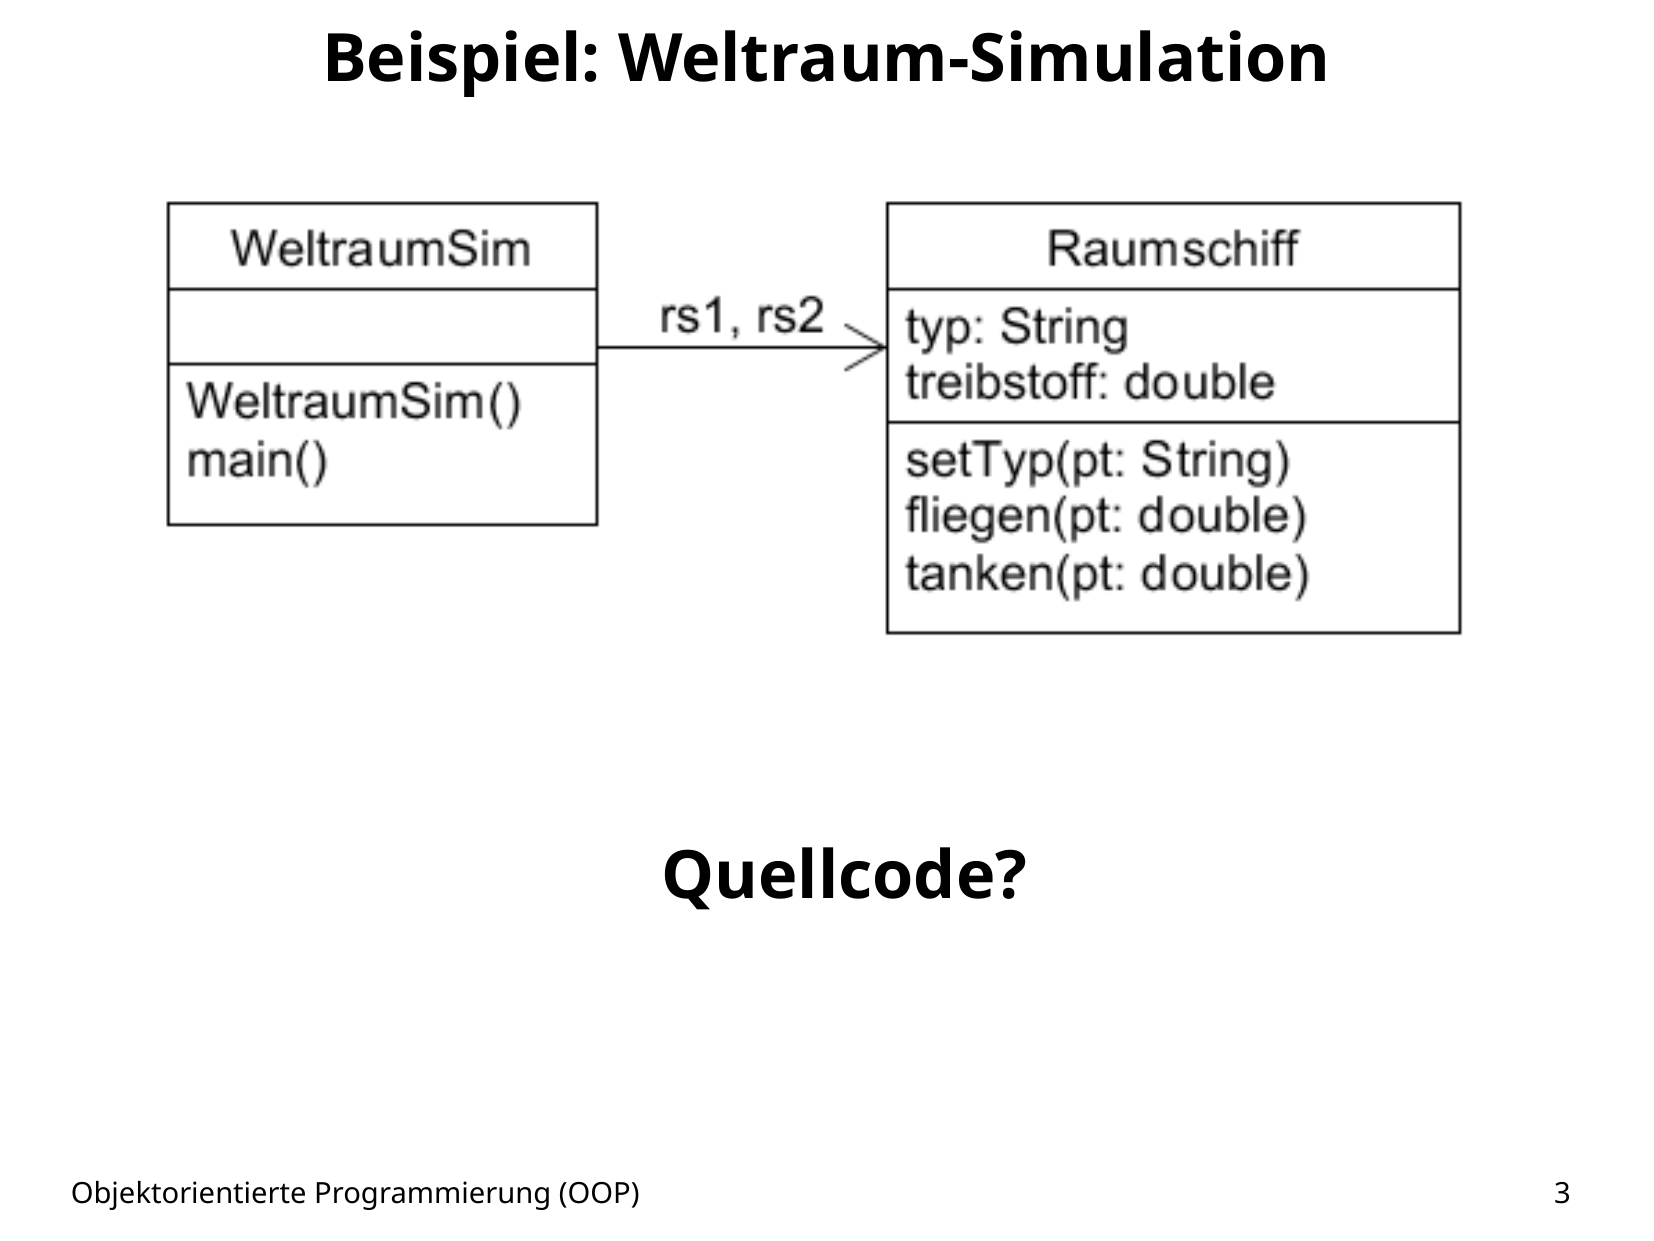

# Beispiel: Weltraum-Simulation
Quellcode?
Objektorientierte Programmierung (OOP)
3